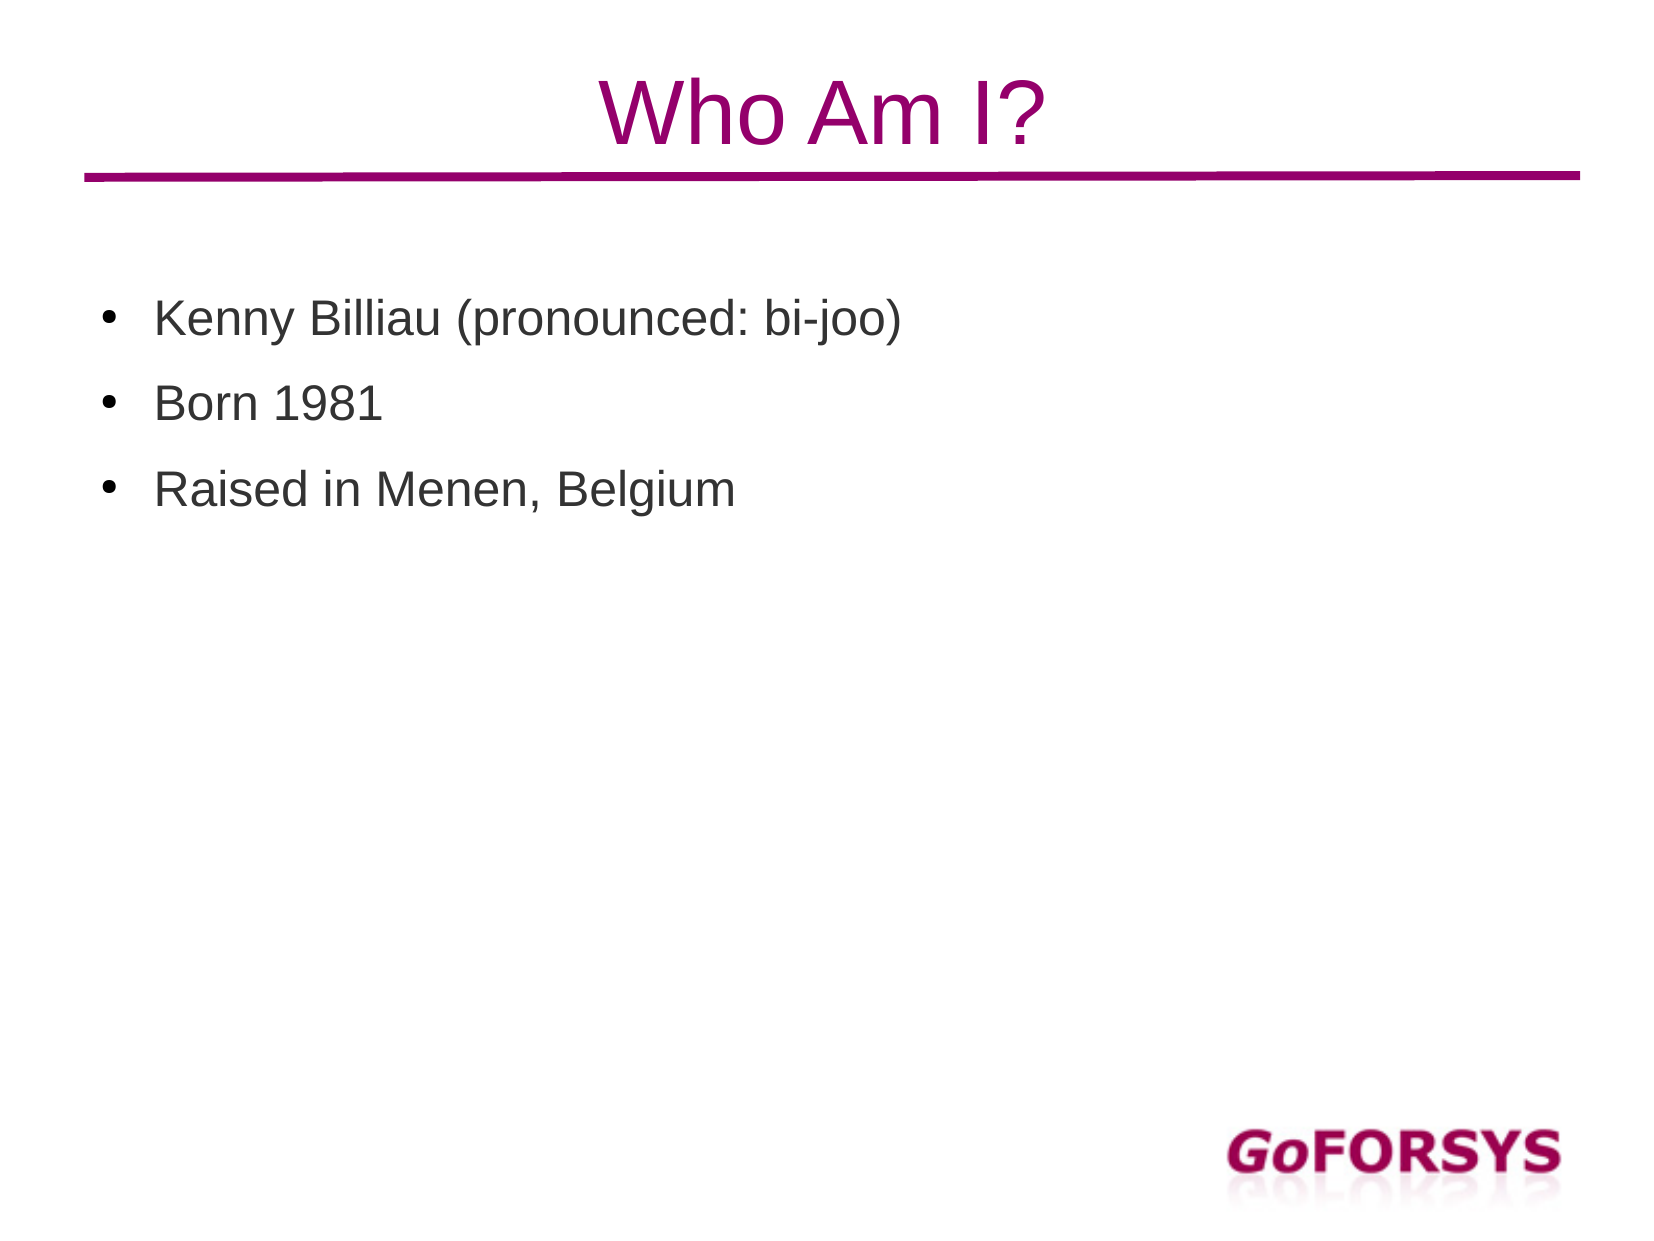

# Who Am I?
Kenny Billiau (pronounced: bi-joo)
Born 1981
Raised in Menen, Belgium